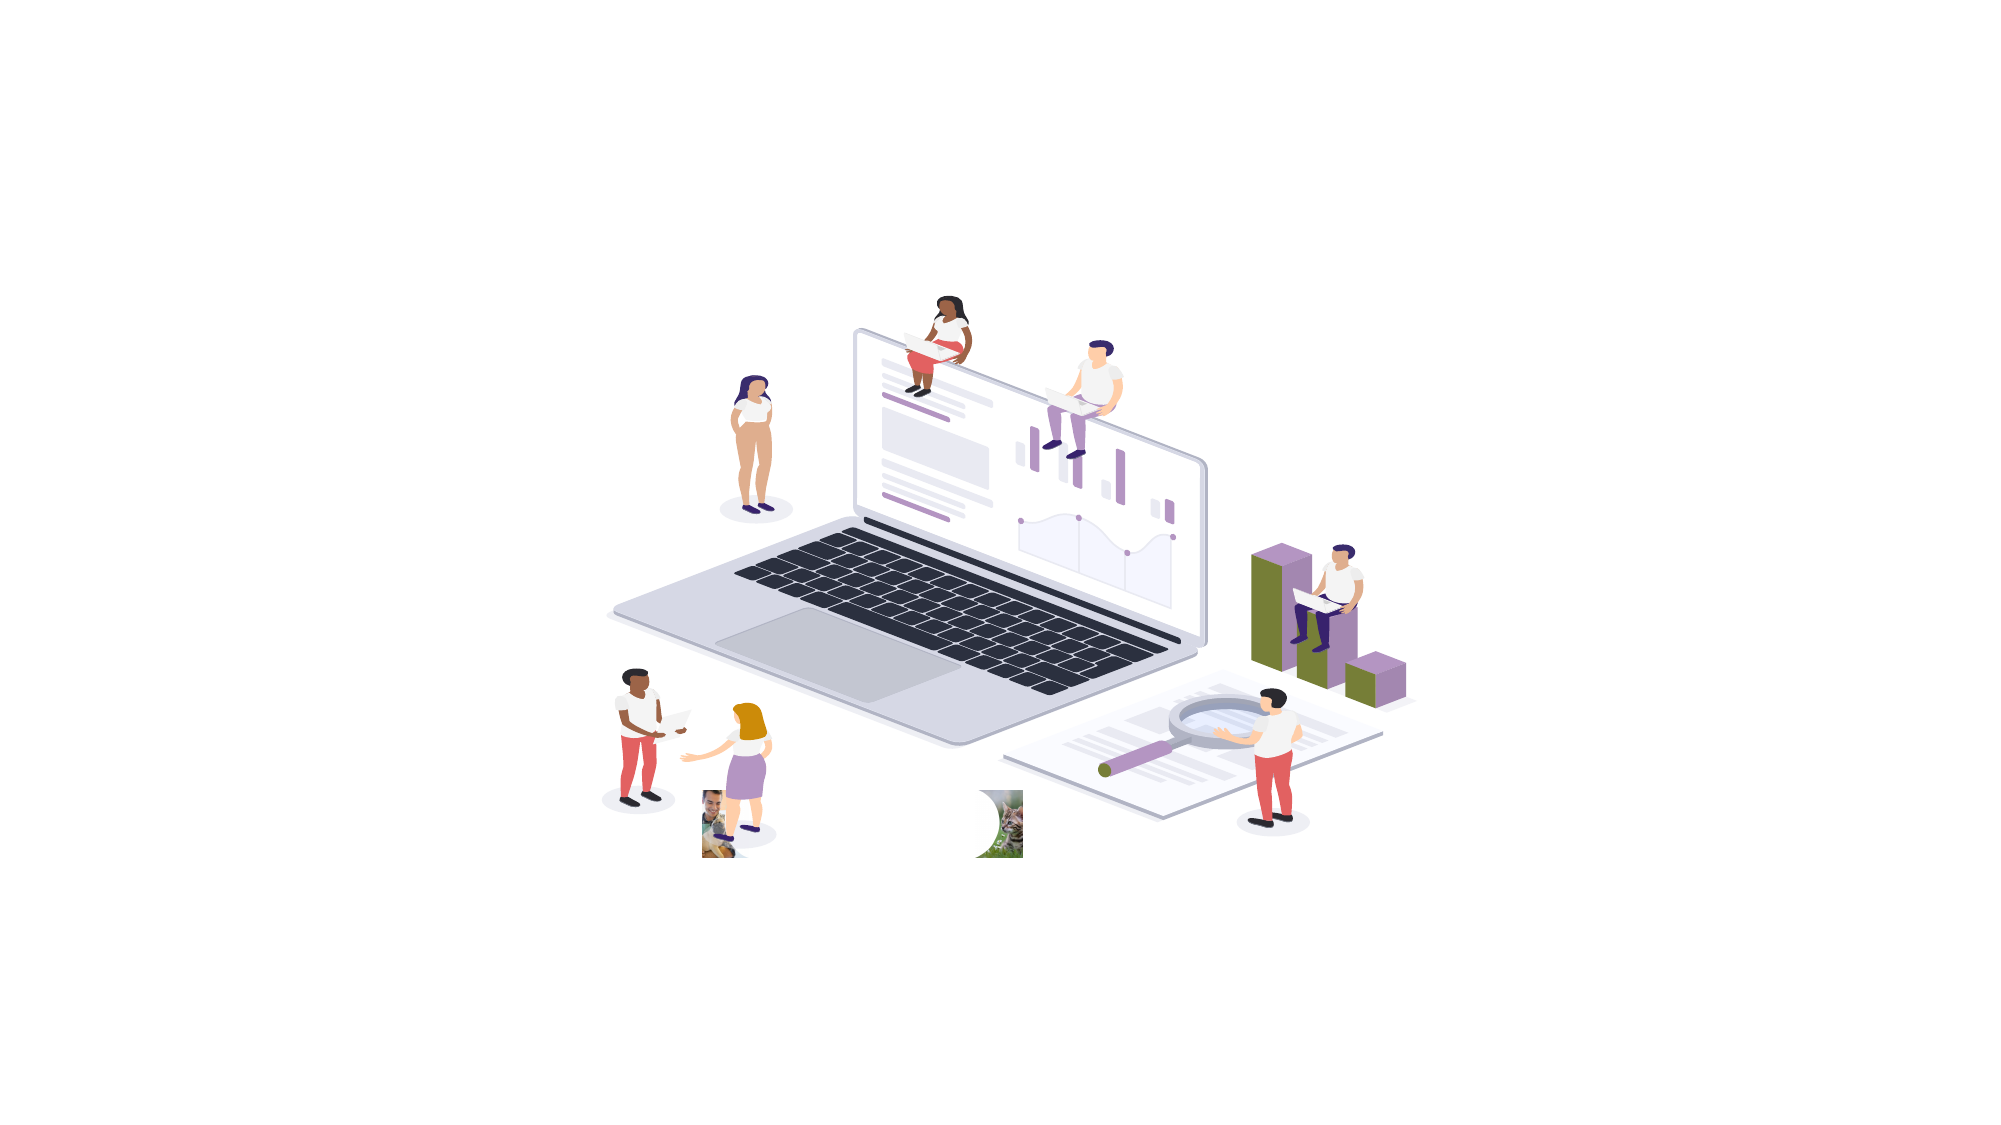

# II. Partea Practica
 July 13, 2024
Grupa ST-3
8